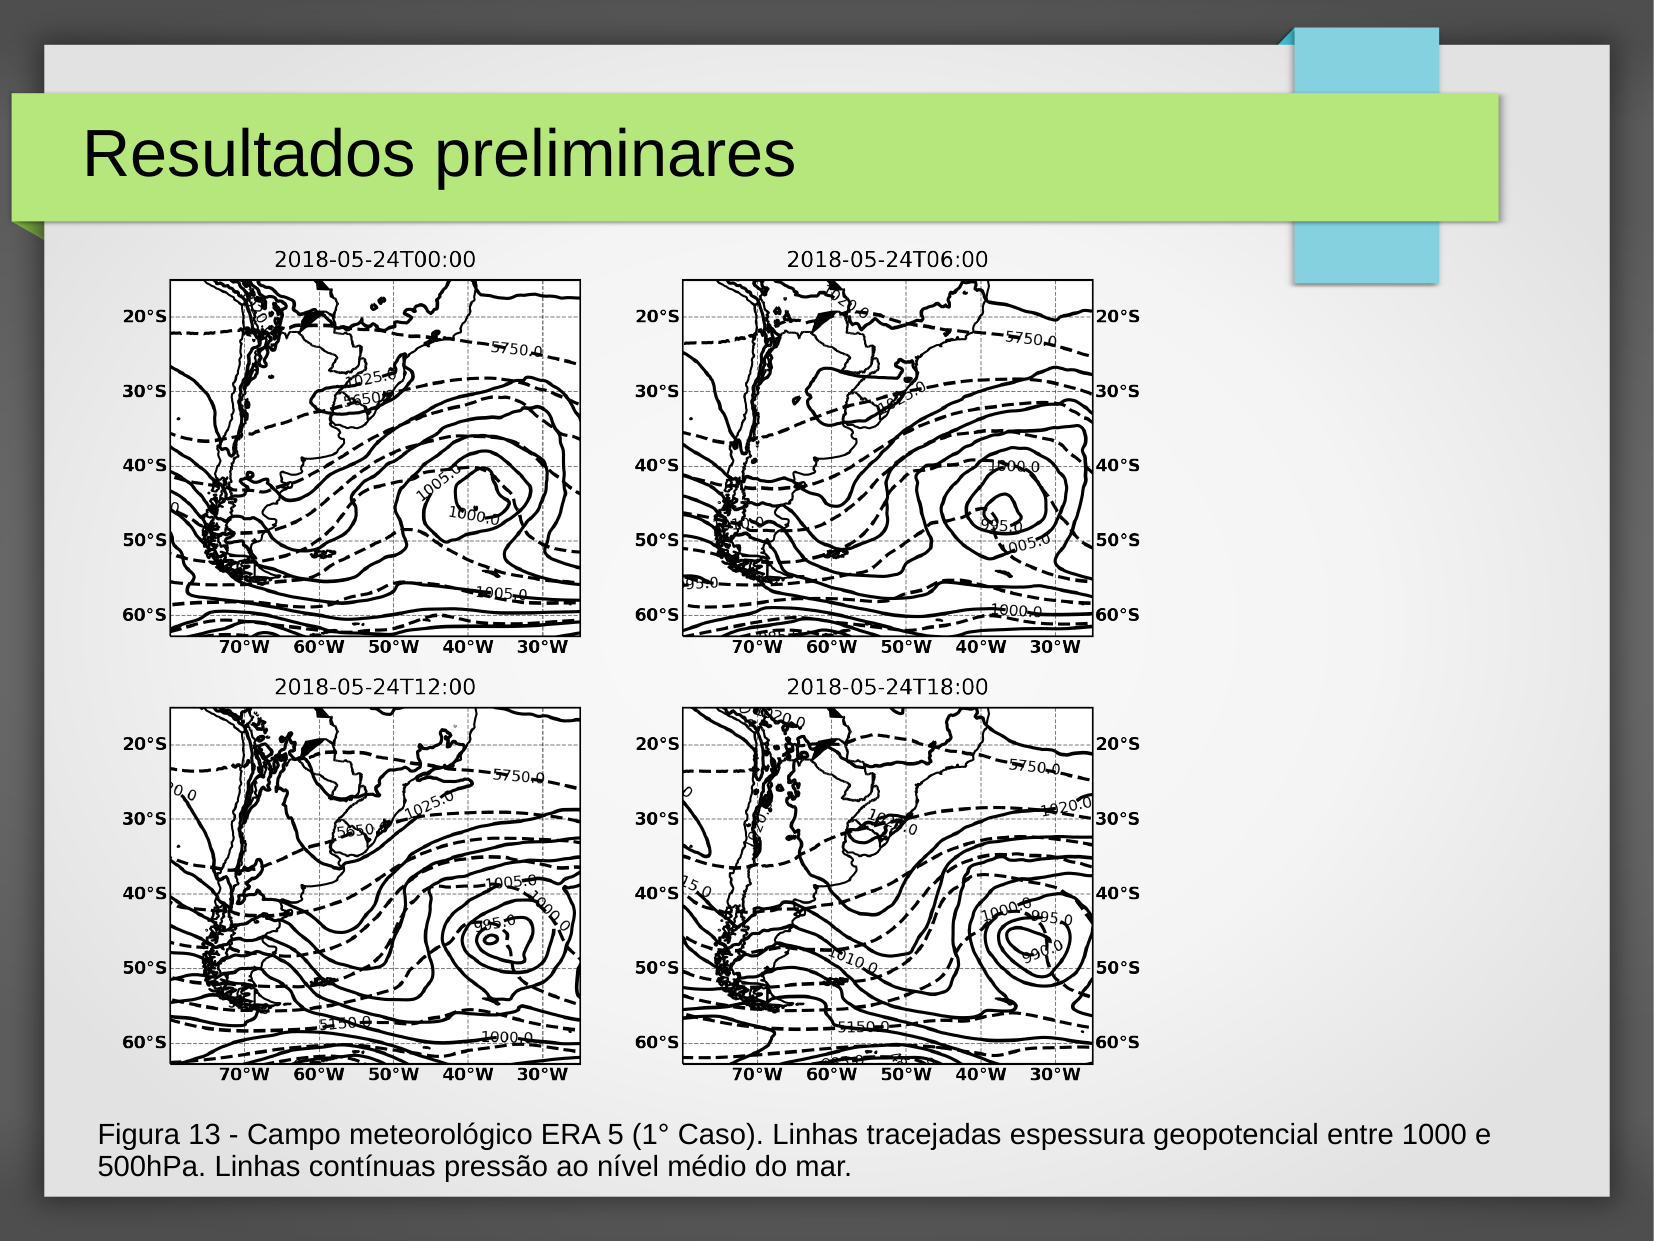

# Resultados preliminares
Figura 13 - Campo meteorológico ERA 5 (1° Caso). Linhas tracejadas espessura geopotencial entre 1000 e 500hPa. Linhas contínuas pressão ao nível médio do mar.